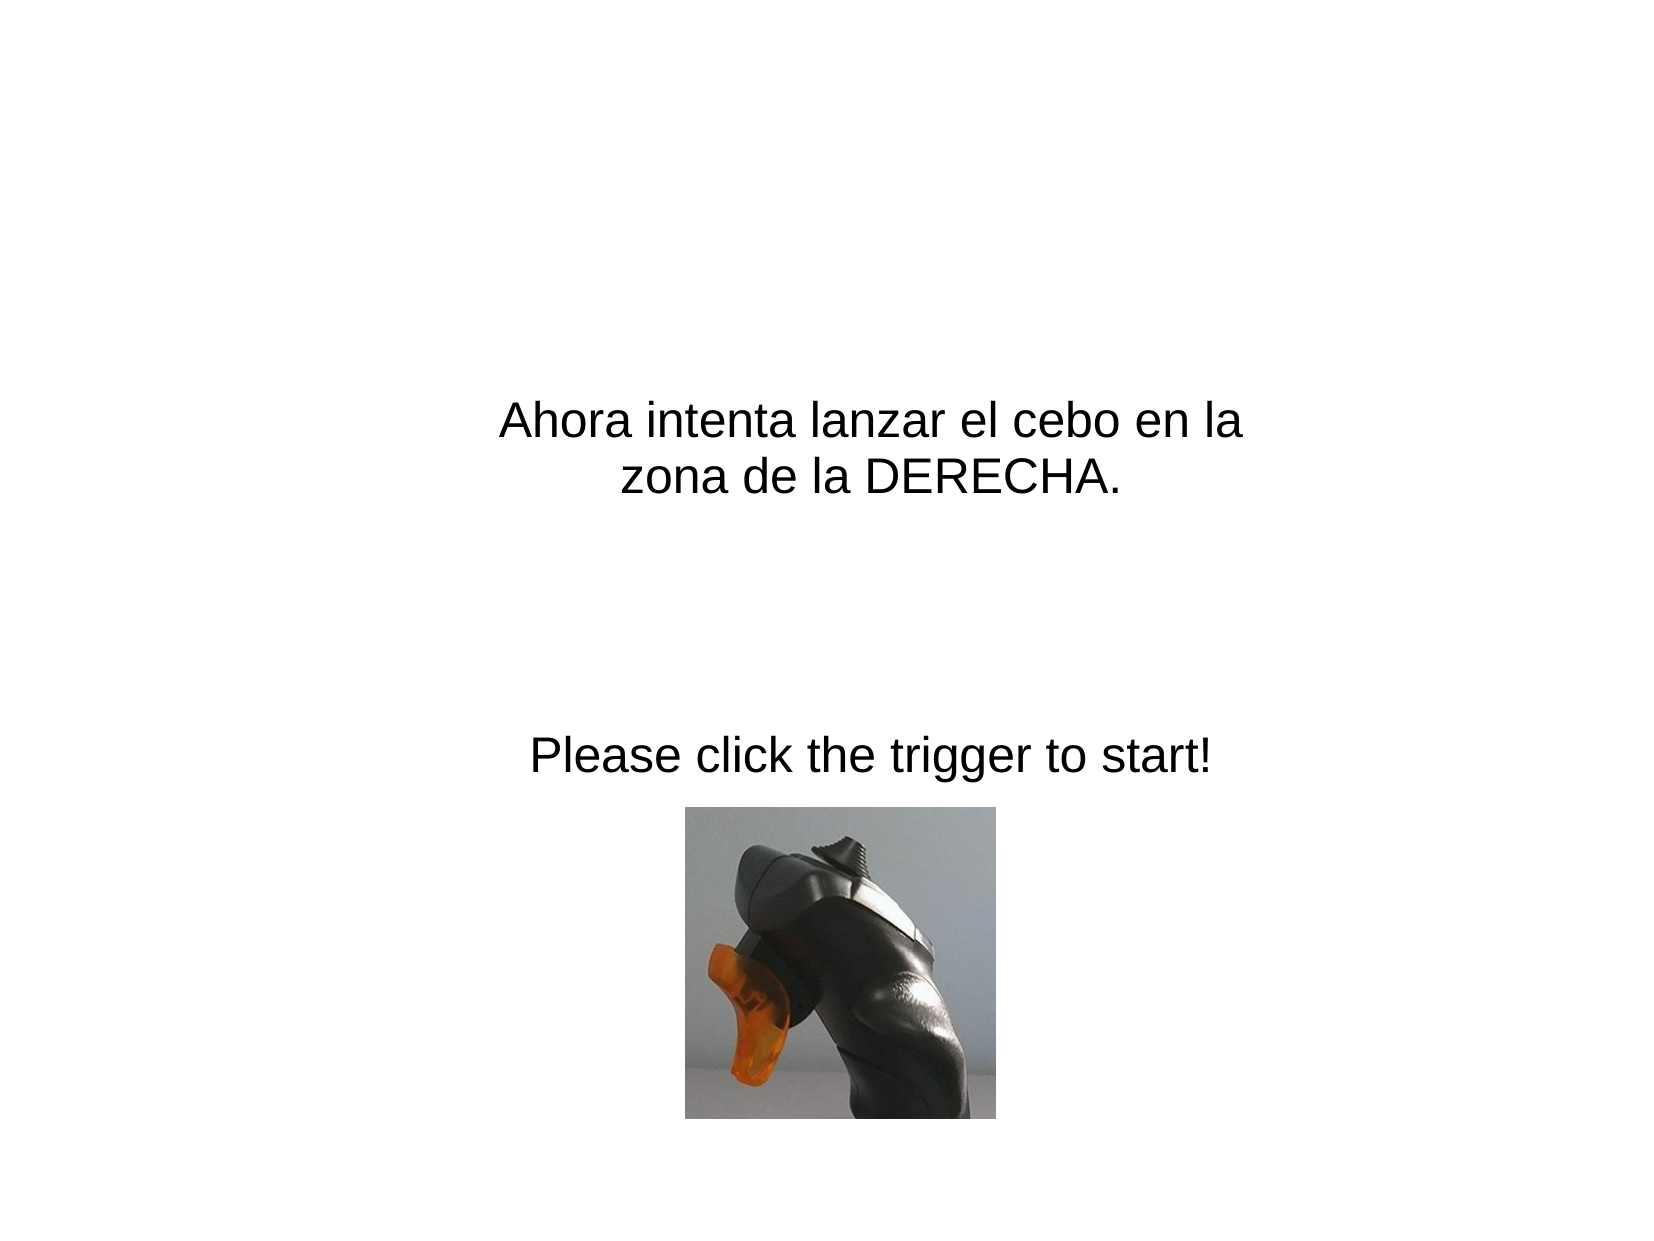

Ahora intenta lanzar el cebo en la zona de la DERECHA.
Please click the trigger to start!